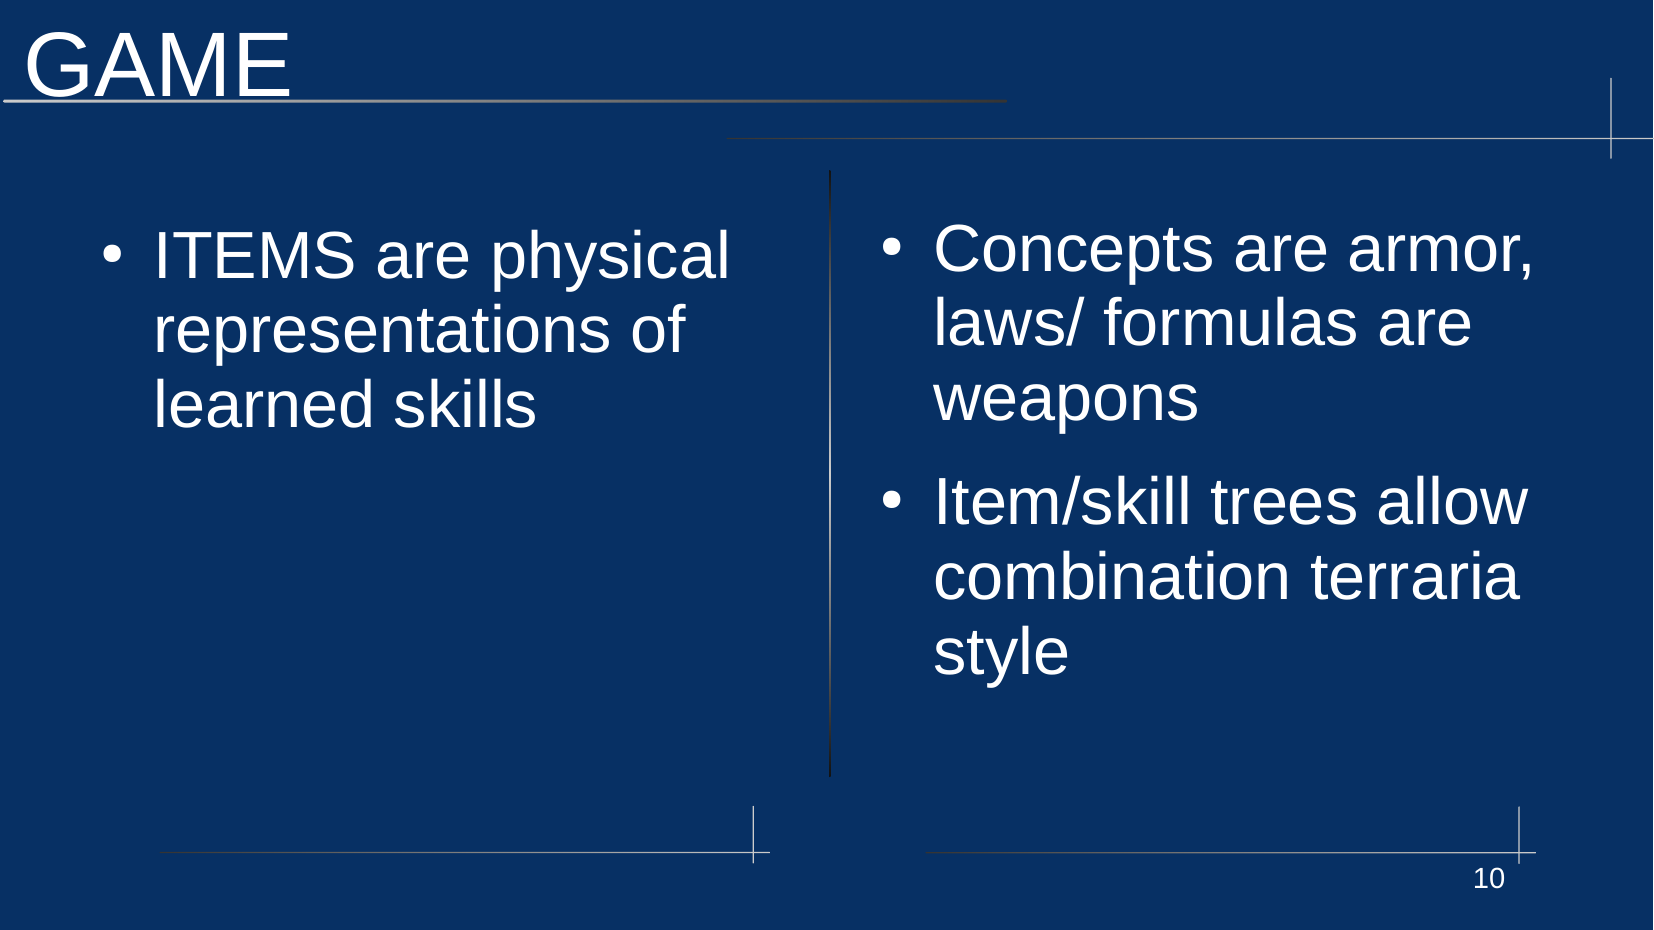

# GAME
Concepts are armor, laws/ formulas are weapons
Item/skill trees allow combination terraria style
ITEMS are physical representations of learned skills
10